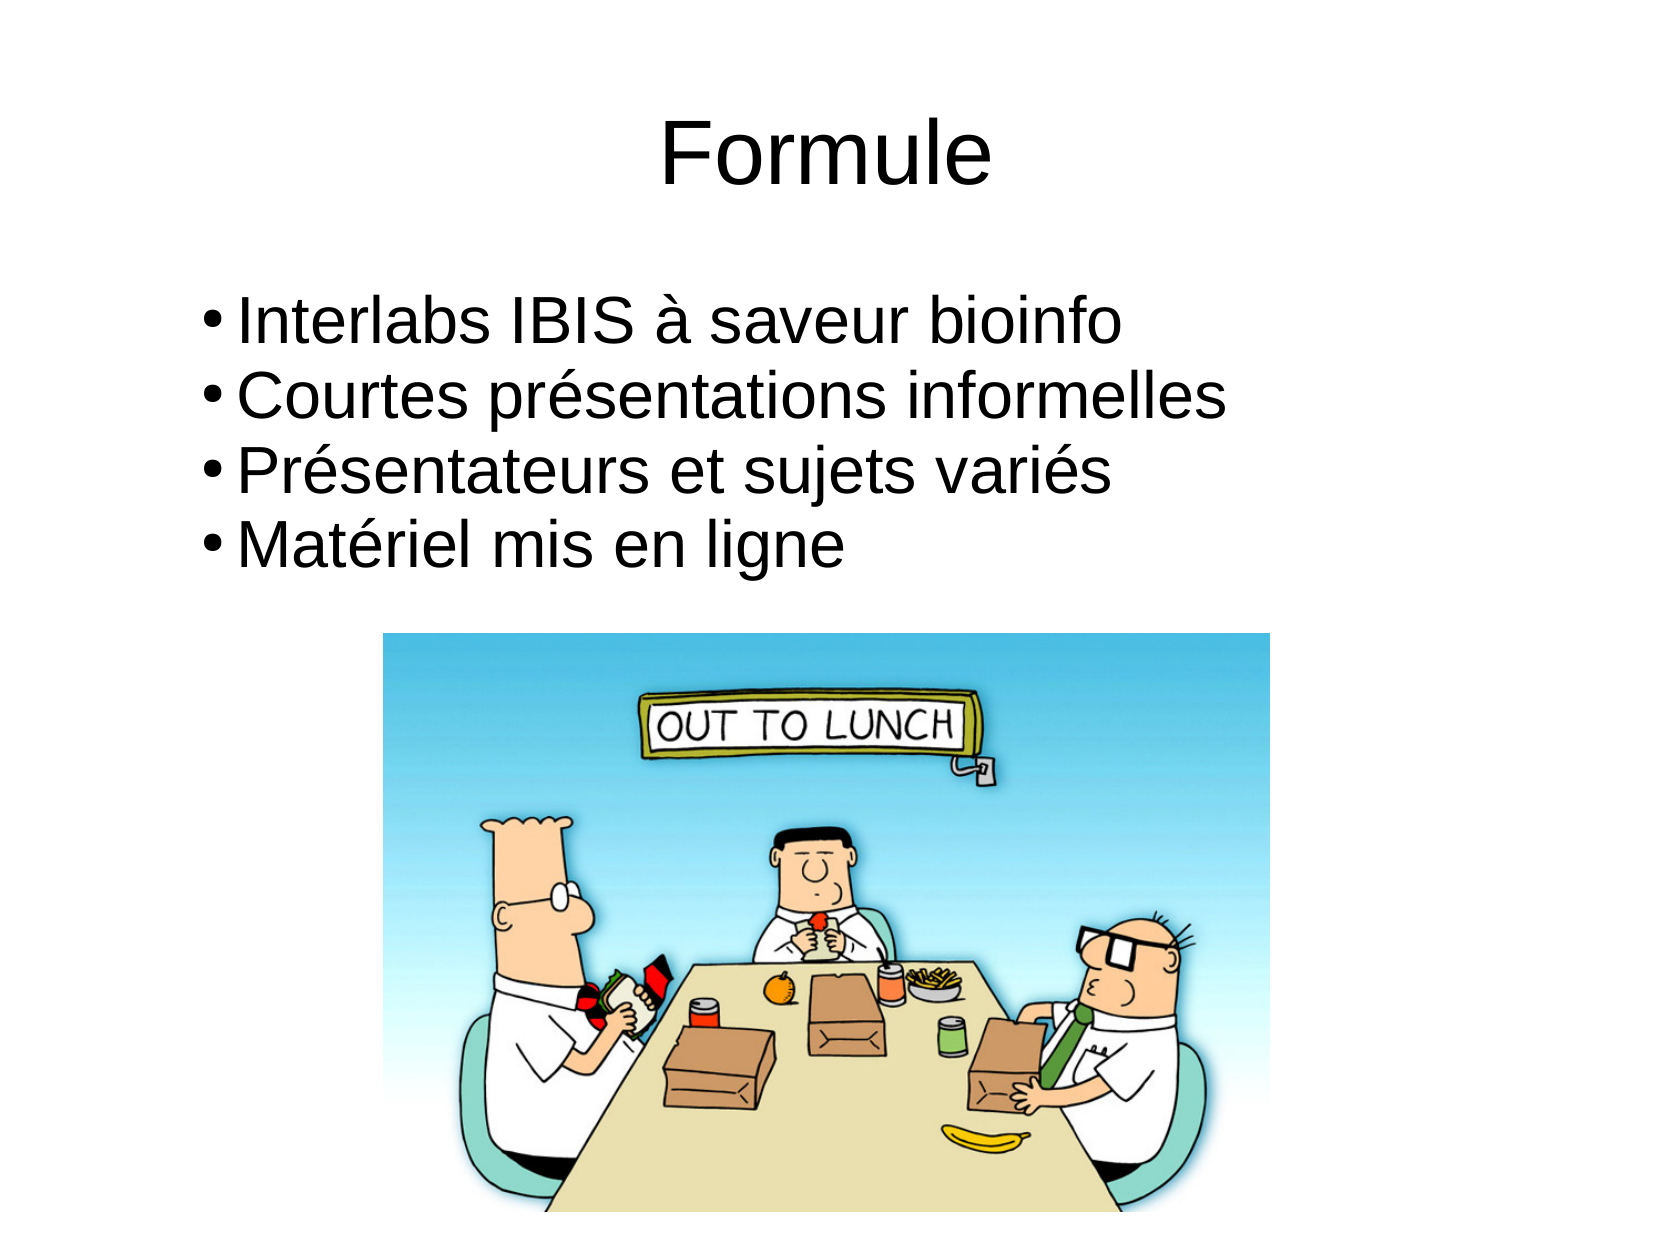

# Formule
Interlabs IBIS à saveur bioinfo
Courtes présentations informelles
Présentateurs et sujets variés
Matériel mis en ligne